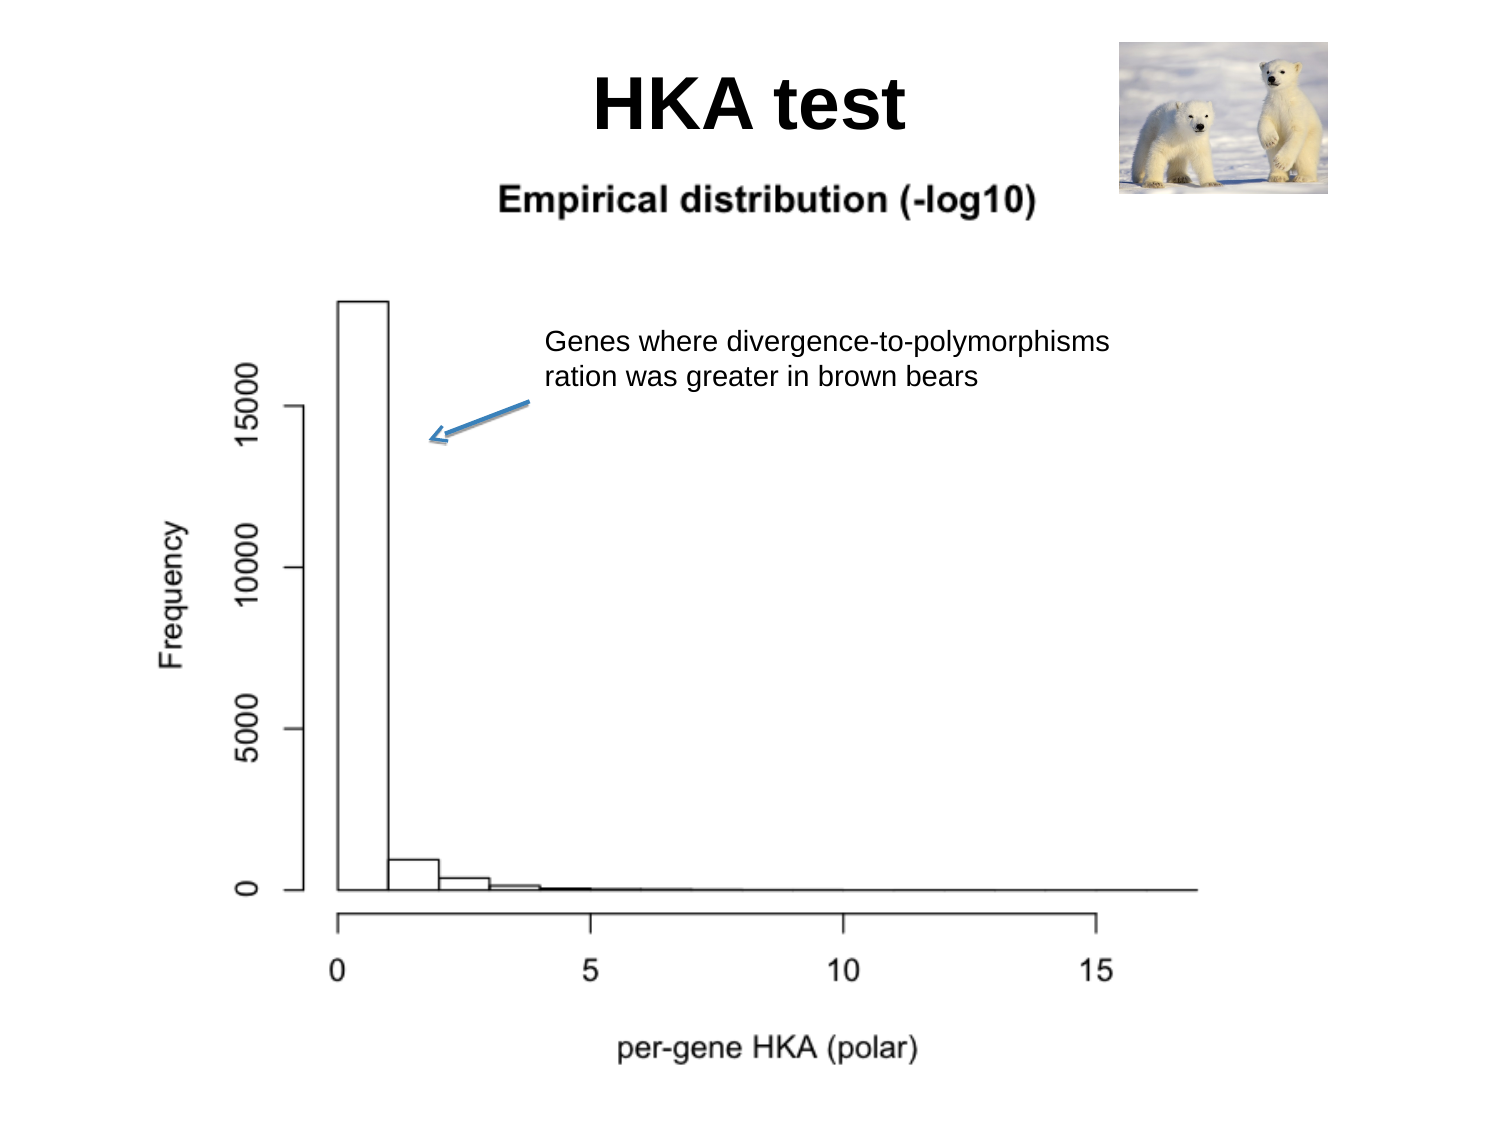

# HKA test
Genes where divergence-to-polymorphisms ration was greater in brown bears